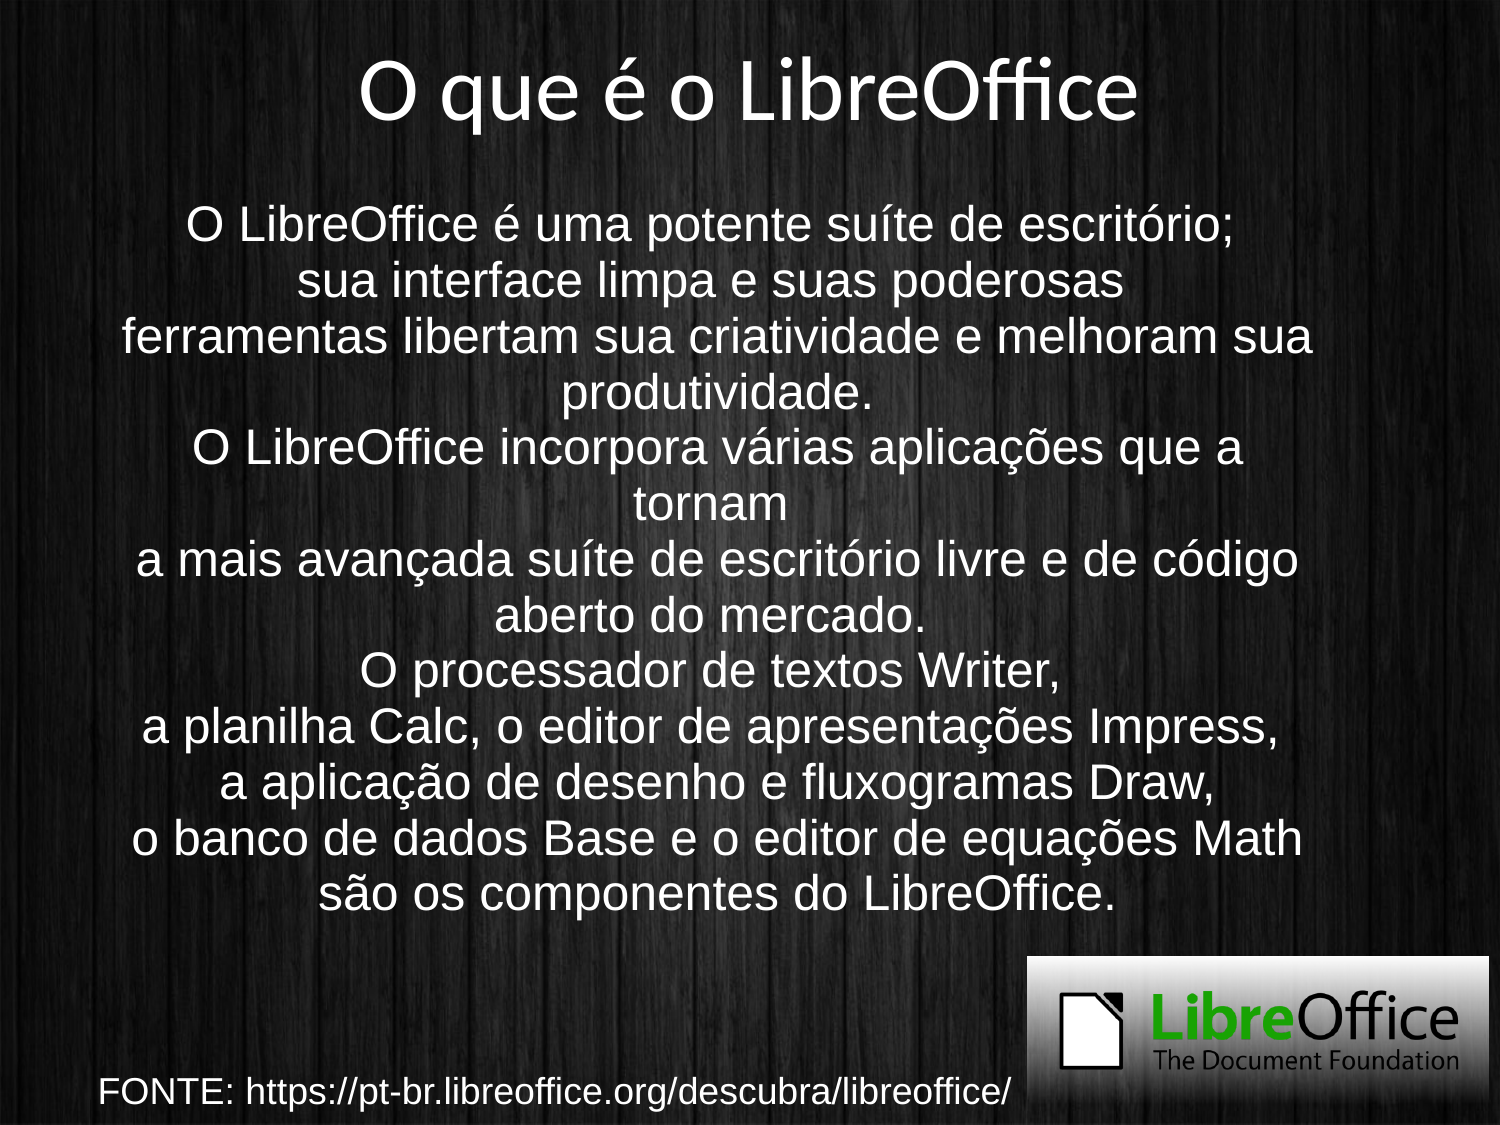

# O que é o LibreOffice
O LibreOffice é uma potente suíte de escritório;
sua interface limpa e suas poderosas
ferramentas libertam sua criatividade e melhoram sua produtividade.
O LibreOffice incorpora várias aplicações que a tornam
a mais avançada suíte de escritório livre e de código aberto do mercado.
O processador de textos Writer,
a planilha Calc, o editor de apresentações Impress,
a aplicação de desenho e fluxogramas Draw,
 o banco de dados Base e o editor de equações Math
são os componentes do LibreOffice.
FONTE: https://pt-br.libreoffice.org/descubra/libreoffice/